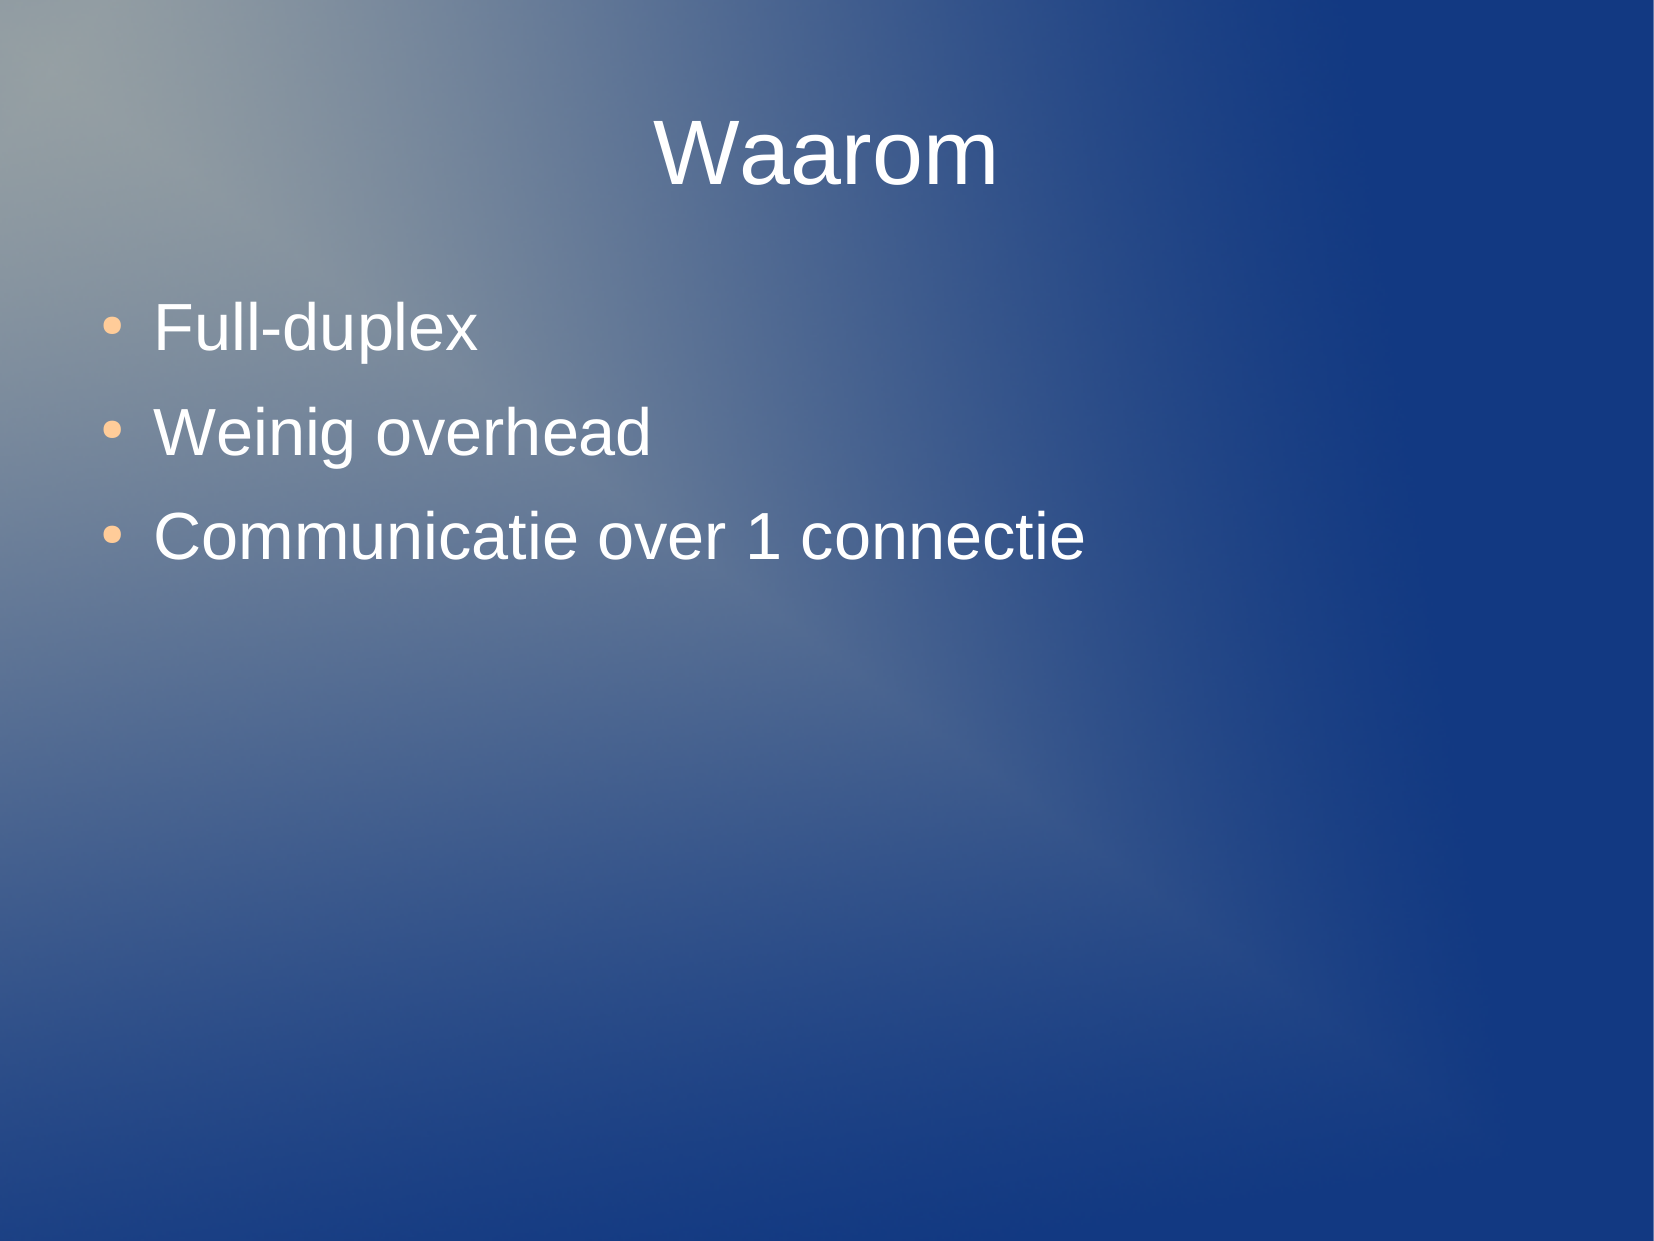

# Waarom
Full-duplex
Weinig overhead
Communicatie over 1 connectie